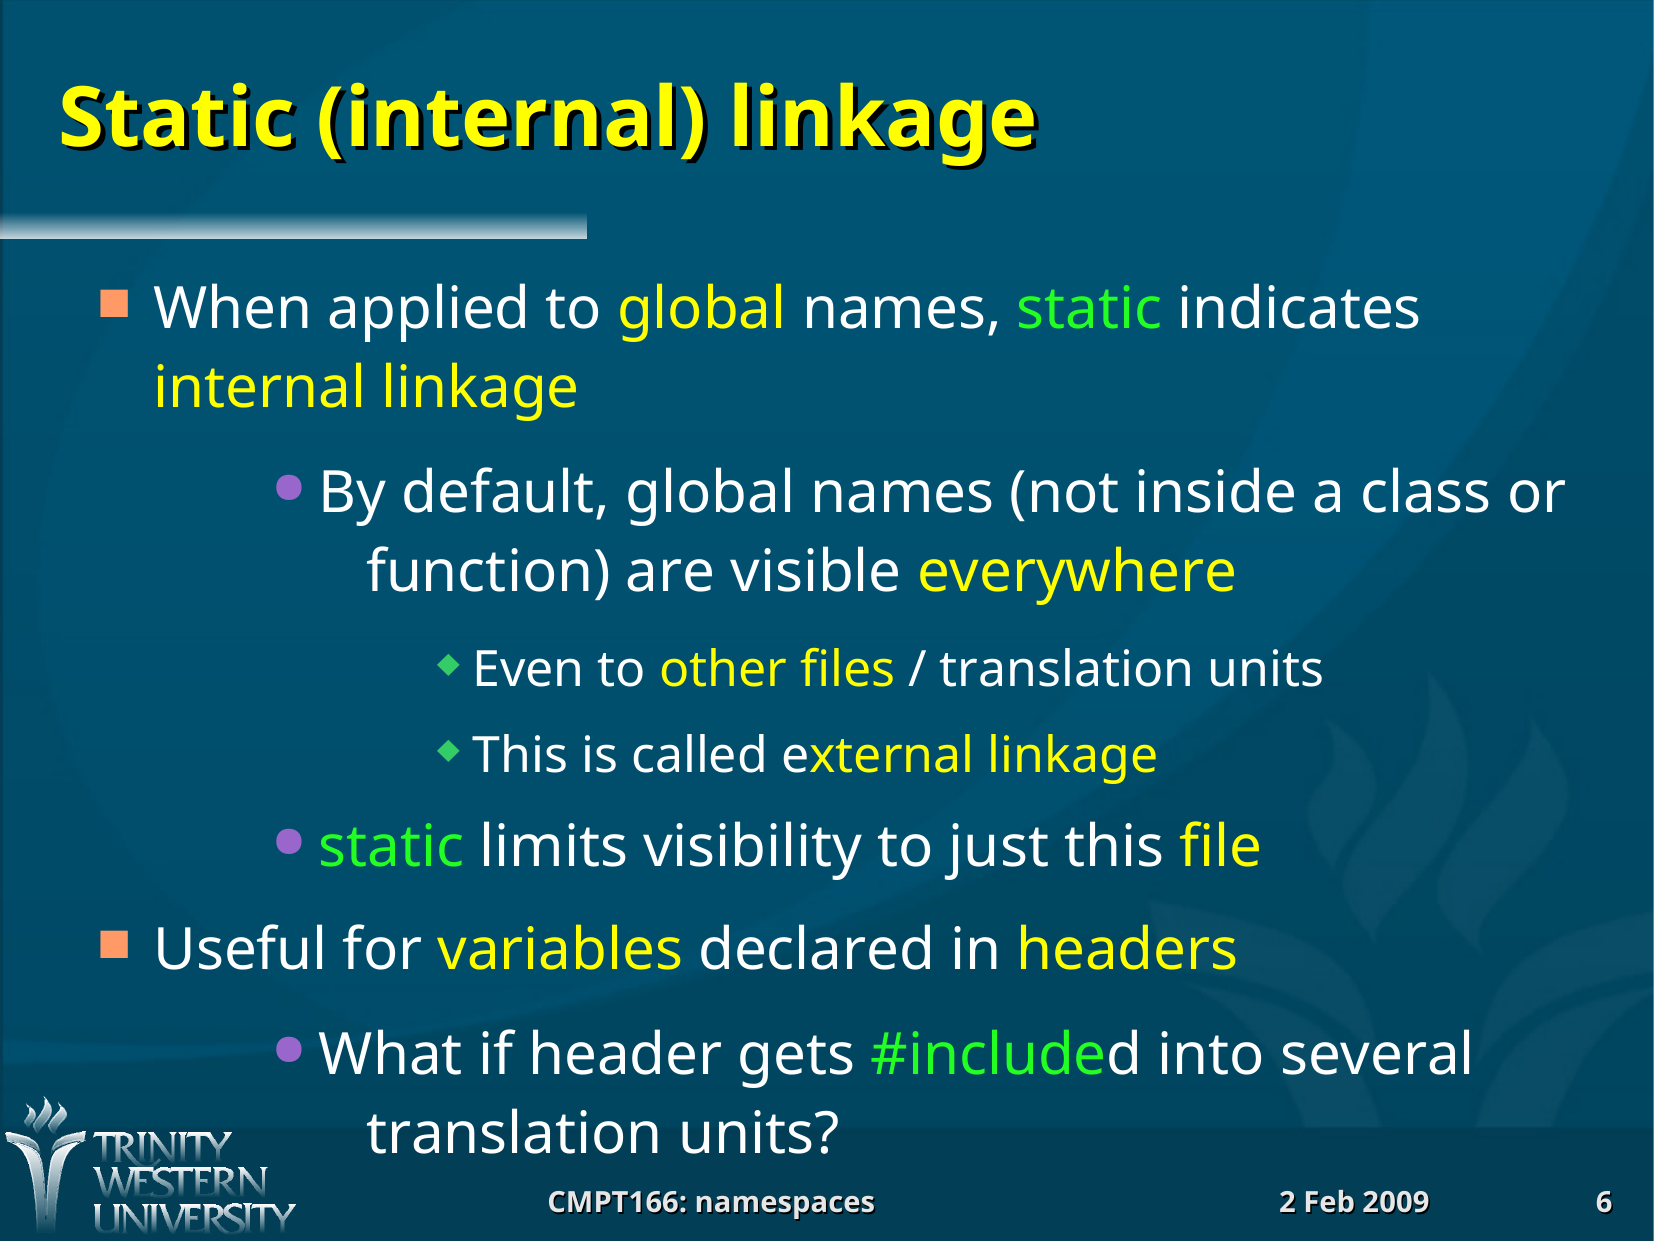

# Static (internal) linkage
When applied to global names, static indicates internal linkage
By default, global names (not inside a class or function) are visible everywhere
Even to other files / translation units
This is called external linkage
static limits visibility to just this file
Useful for variables declared in headers
What if header gets #included into several translation units?
CMPT166: namespaces
2 Feb 2009
6